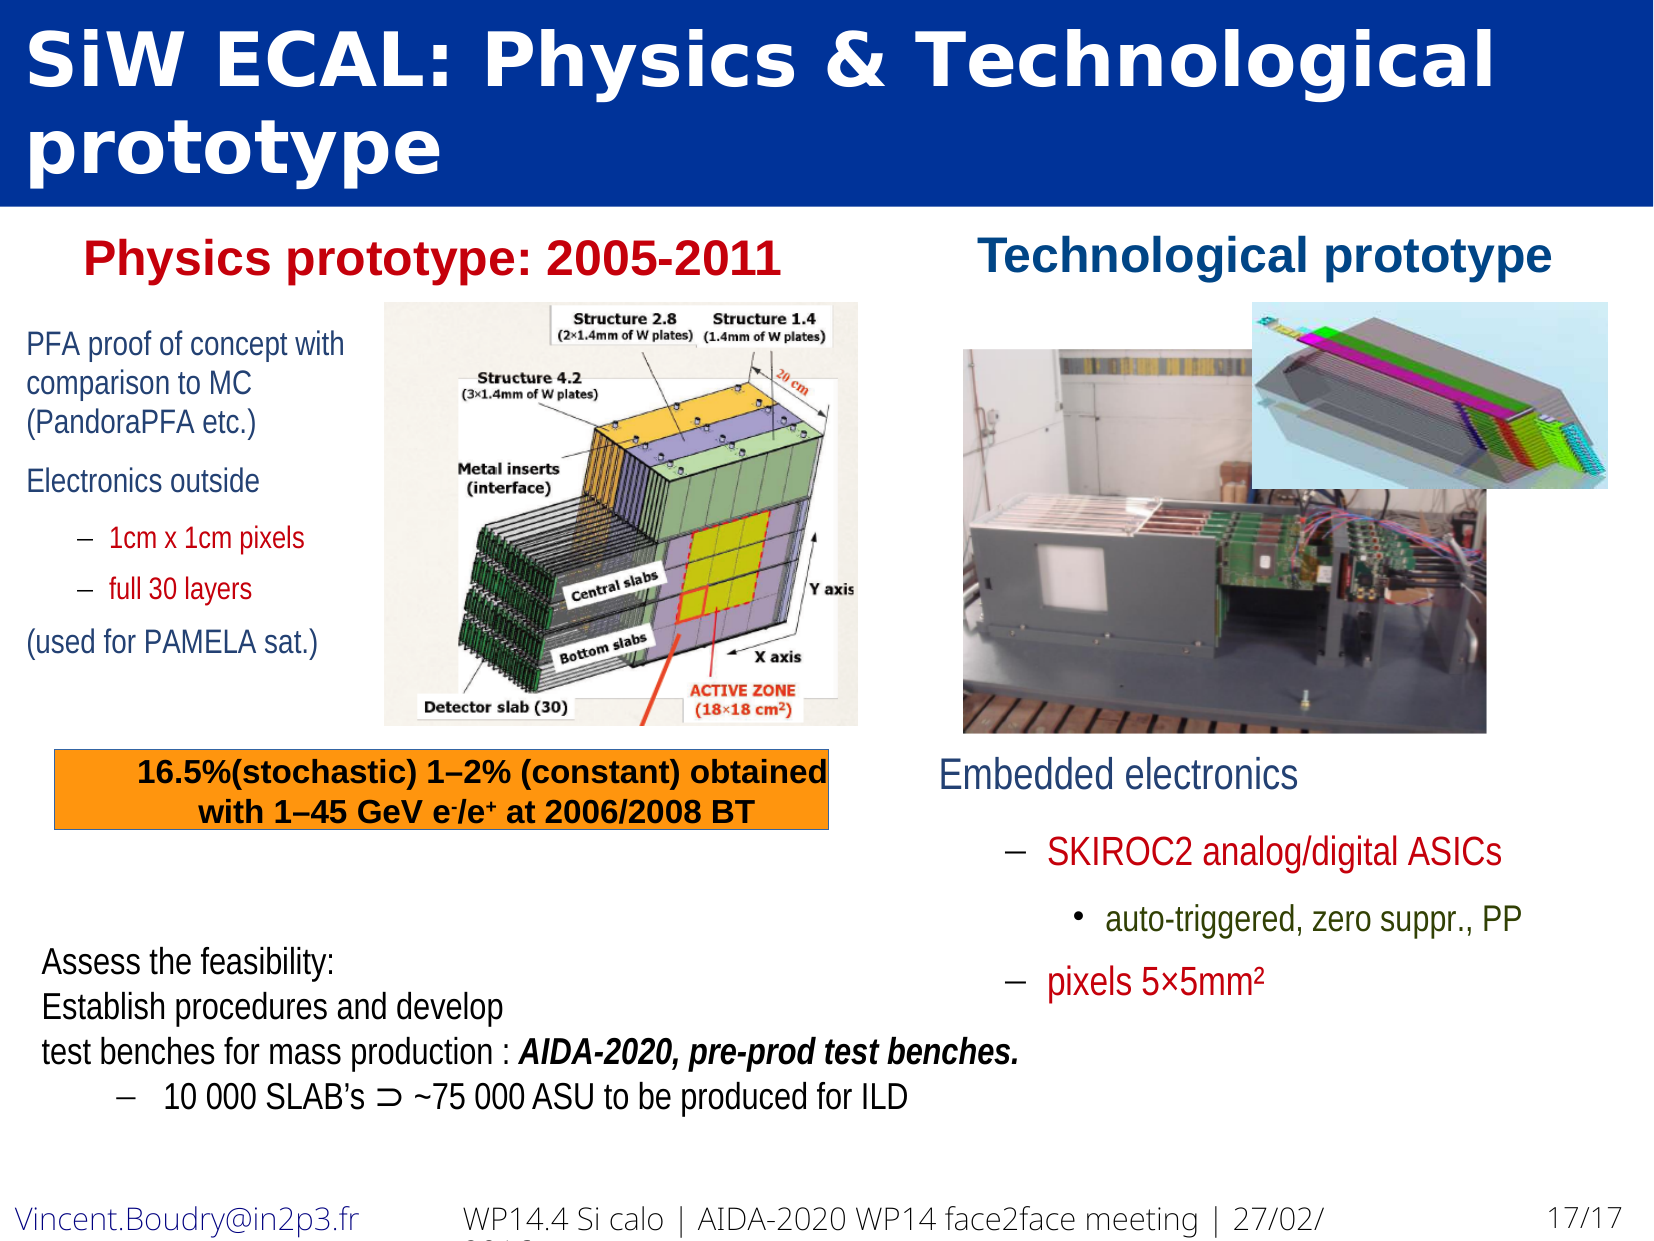

# SiW ECAL: Physics & Technological prototype
Technological prototype
Physics prototype: 2005-2011
PFA proof of concept with comparison to MC
(PandoraPFA etc.)
Electronics outside
1cm x 1cm pixels
full 30 layers
(used for PAMELA sat.)
Embedded electronics
SKIROC2 analog/digital ASICs
auto-triggered, zero suppr., PP
pixels 5×5mm²
16.5%(stochastic) 1–2% (constant) obtained
with 1–45 GeV e-/e+ at 2006/2008 BT
Assess the feasibility:
Establish procedures and develop
test benches for mass production : AIDA-2020, pre-prod test benches.
10 000 SLAB’s ⊃ ~75 000 ASU to be produced for ILD
WP14.4 Si calo | AIDA-2020 WP14 face2face meeting | 27/02/2016
17